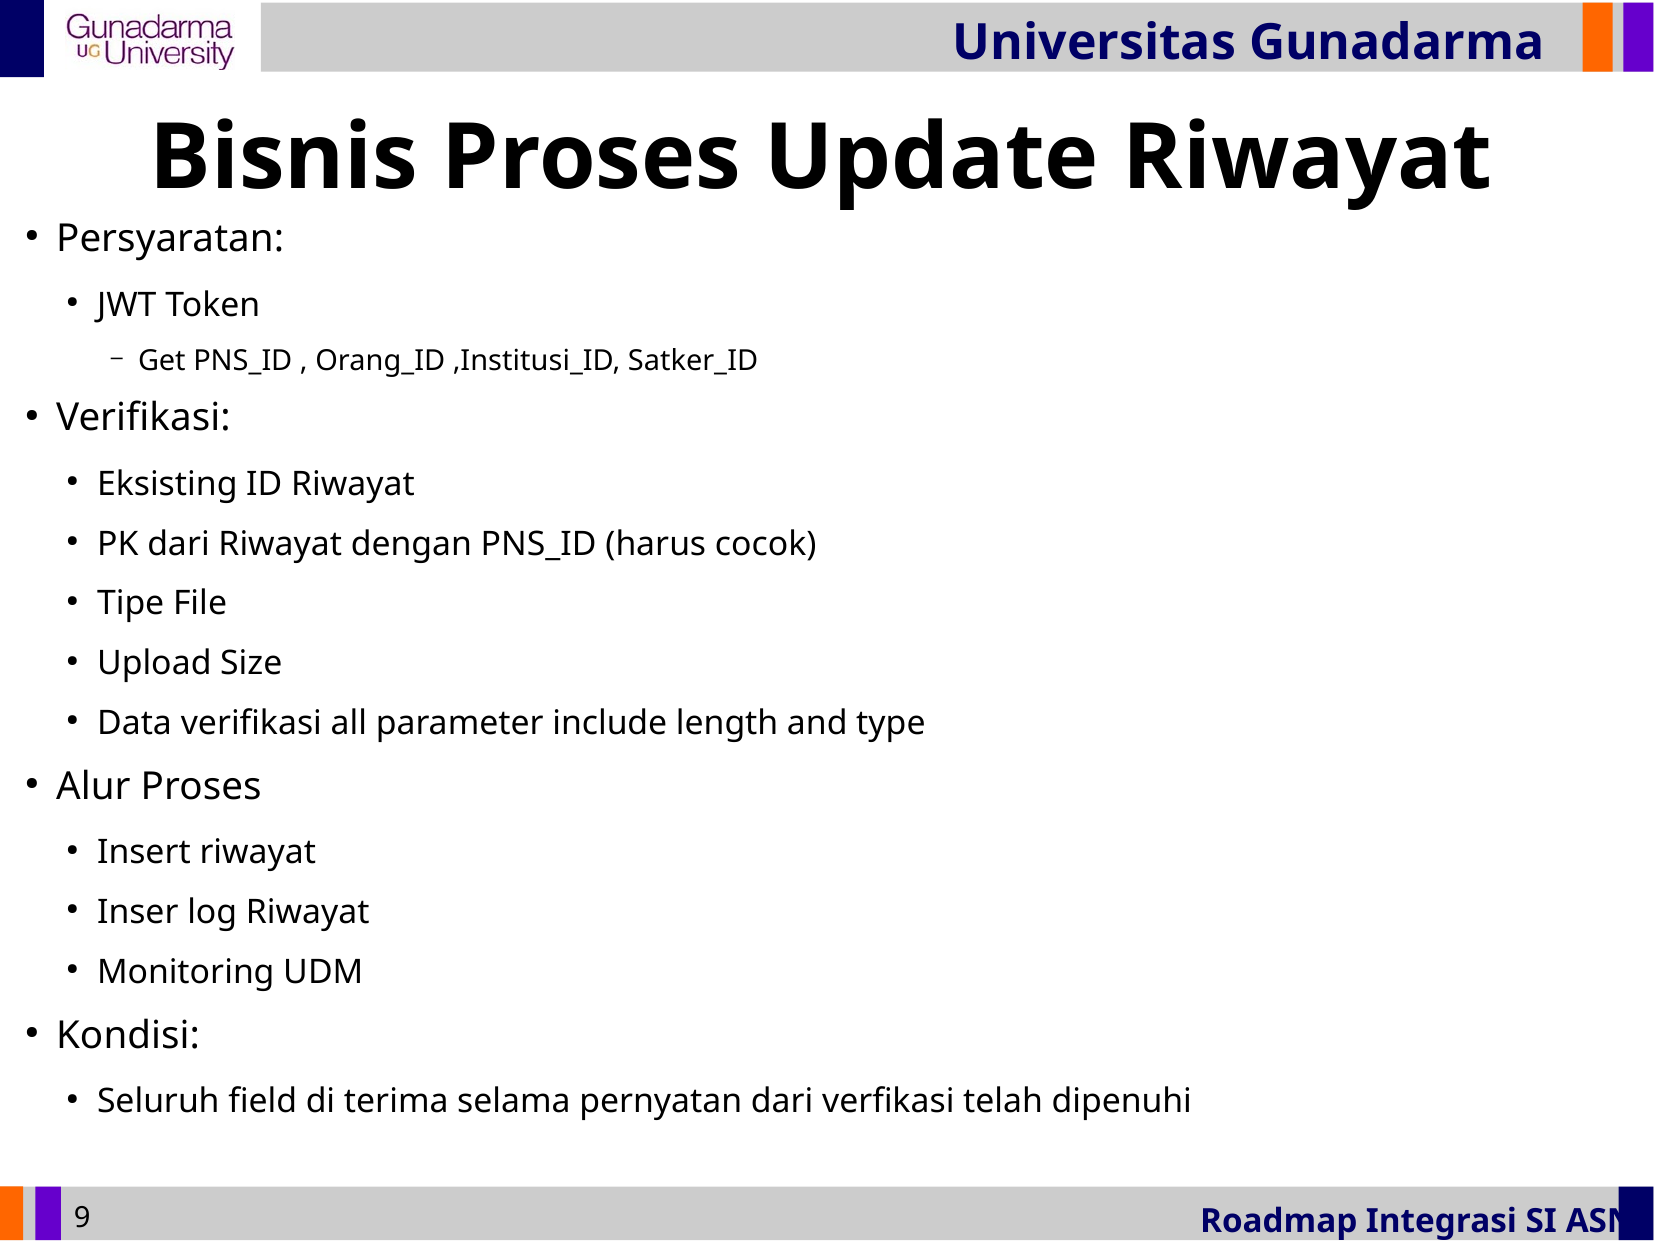

# Bisnis Proses Update Riwayat
Persyaratan:
JWT Token
Get PNS_ID , Orang_ID ,Institusi_ID, Satker_ID
Verifikasi:
Eksisting ID Riwayat
PK dari Riwayat dengan PNS_ID (harus cocok)
Tipe File
Upload Size
Data verifikasi all parameter include length and type
Alur Proses
Insert riwayat
Inser log Riwayat
Monitoring UDM
Kondisi:
Seluruh field di terima selama pernyatan dari verfikasi telah dipenuhi